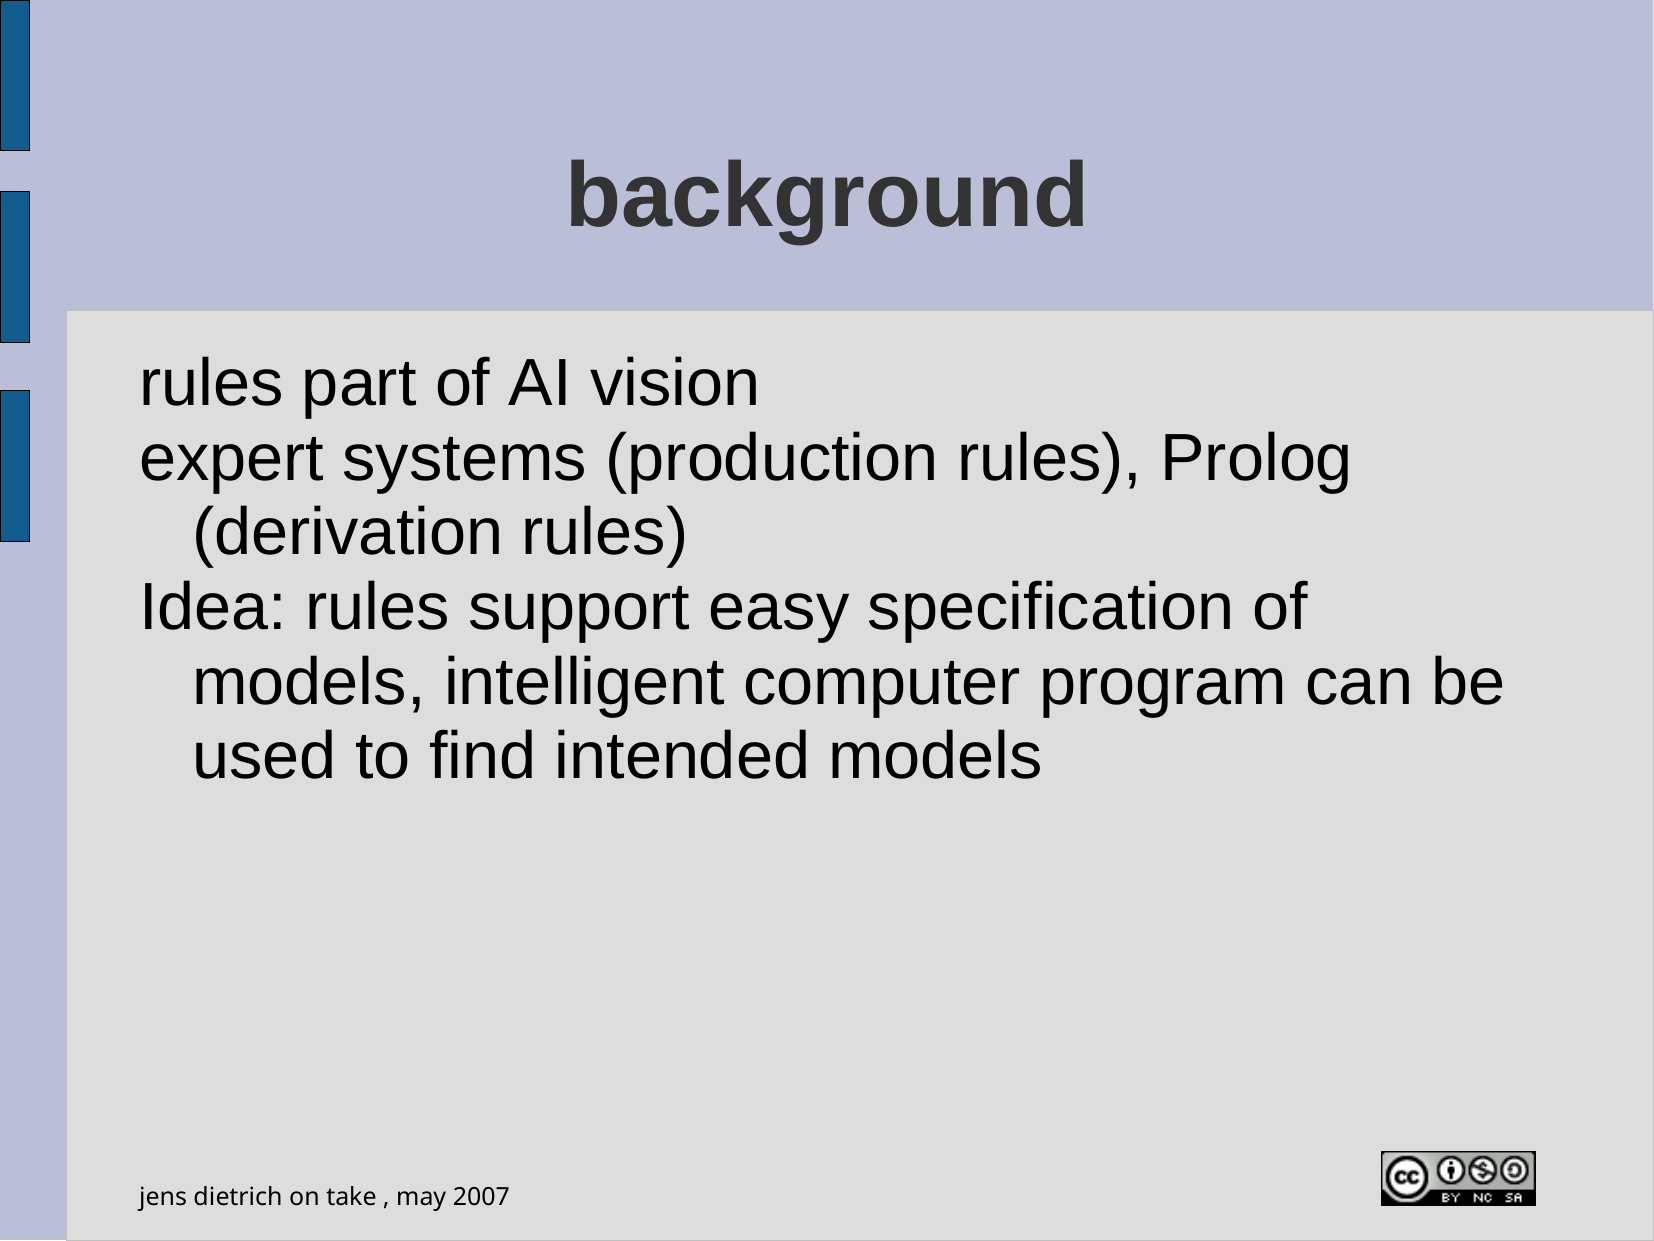

# background
rules part of AI vision
expert systems (production rules), Prolog (derivation rules)
Idea: rules support easy specification of models, intelligent computer program can be used to find intended models